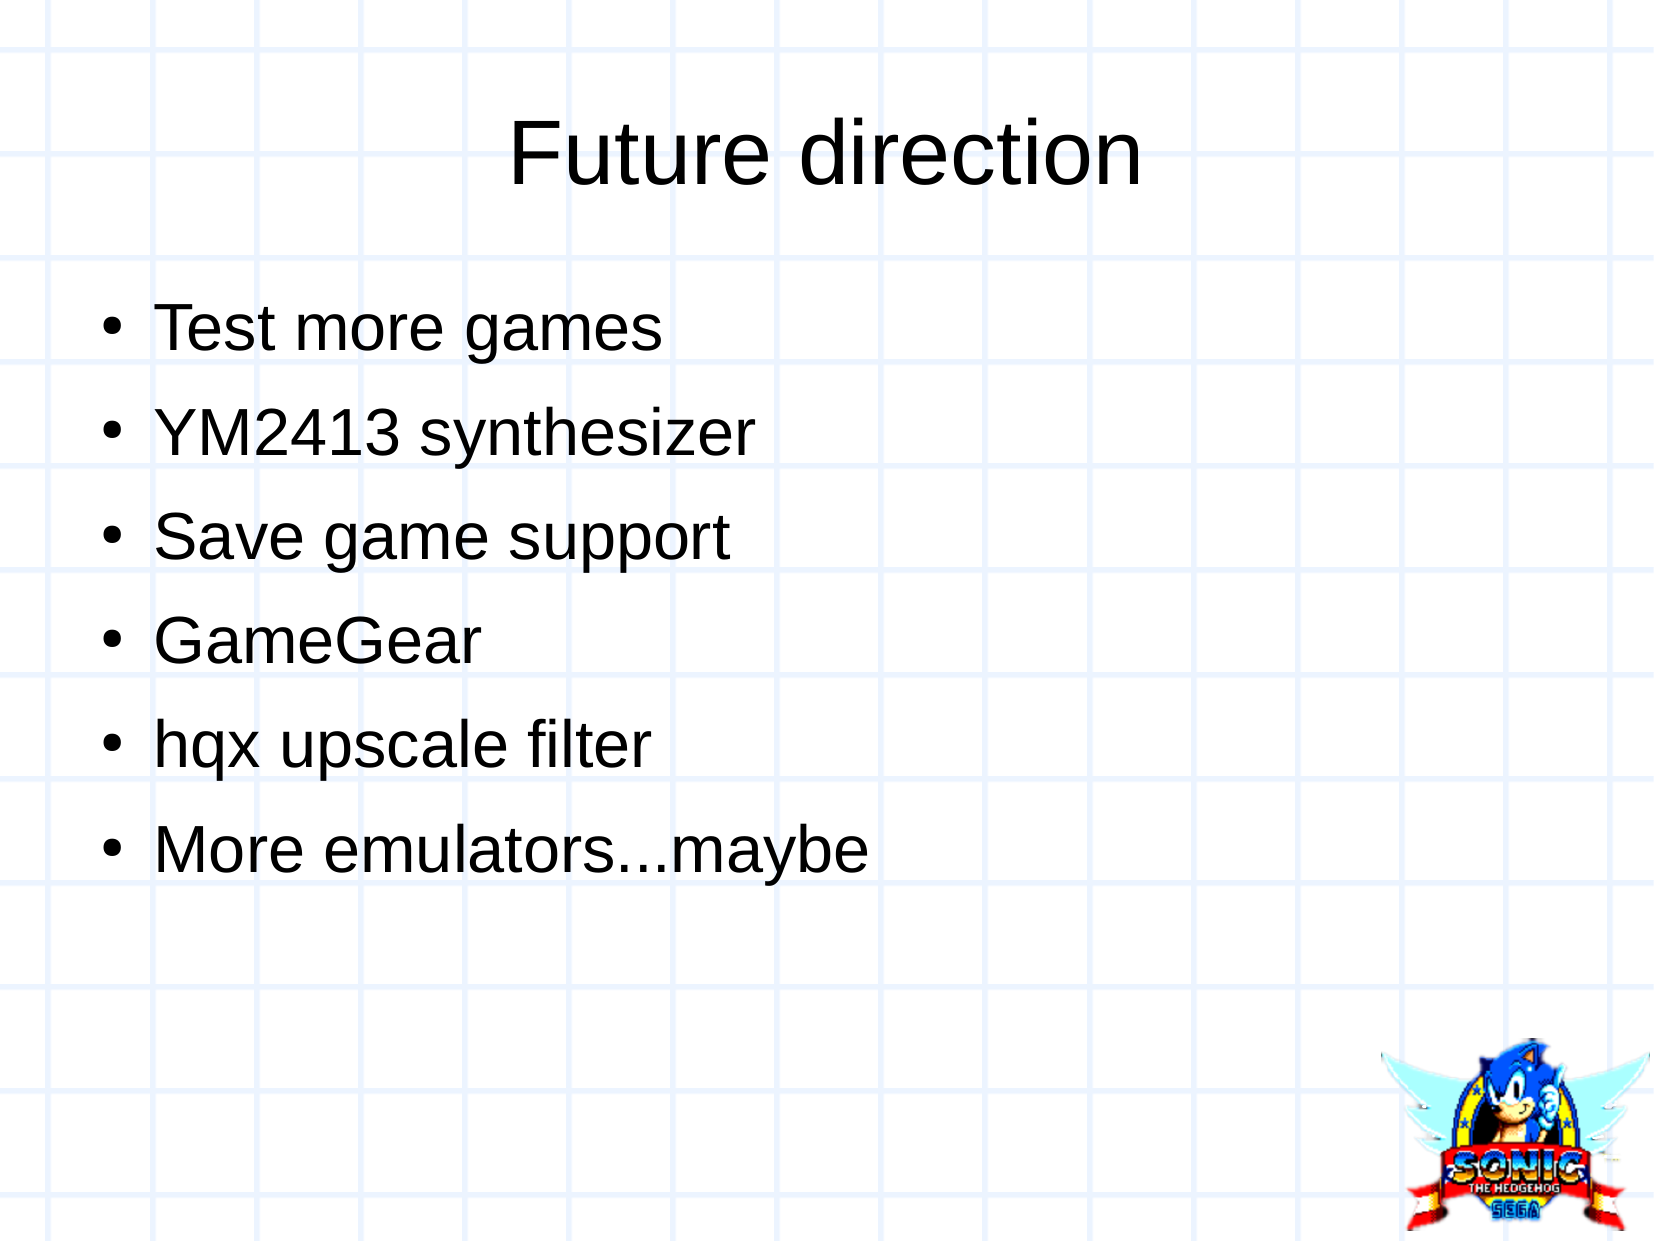

# Future direction
Test more games
YM2413 synthesizer
Save game support
GameGear
hqx upscale filter
More emulators...maybe